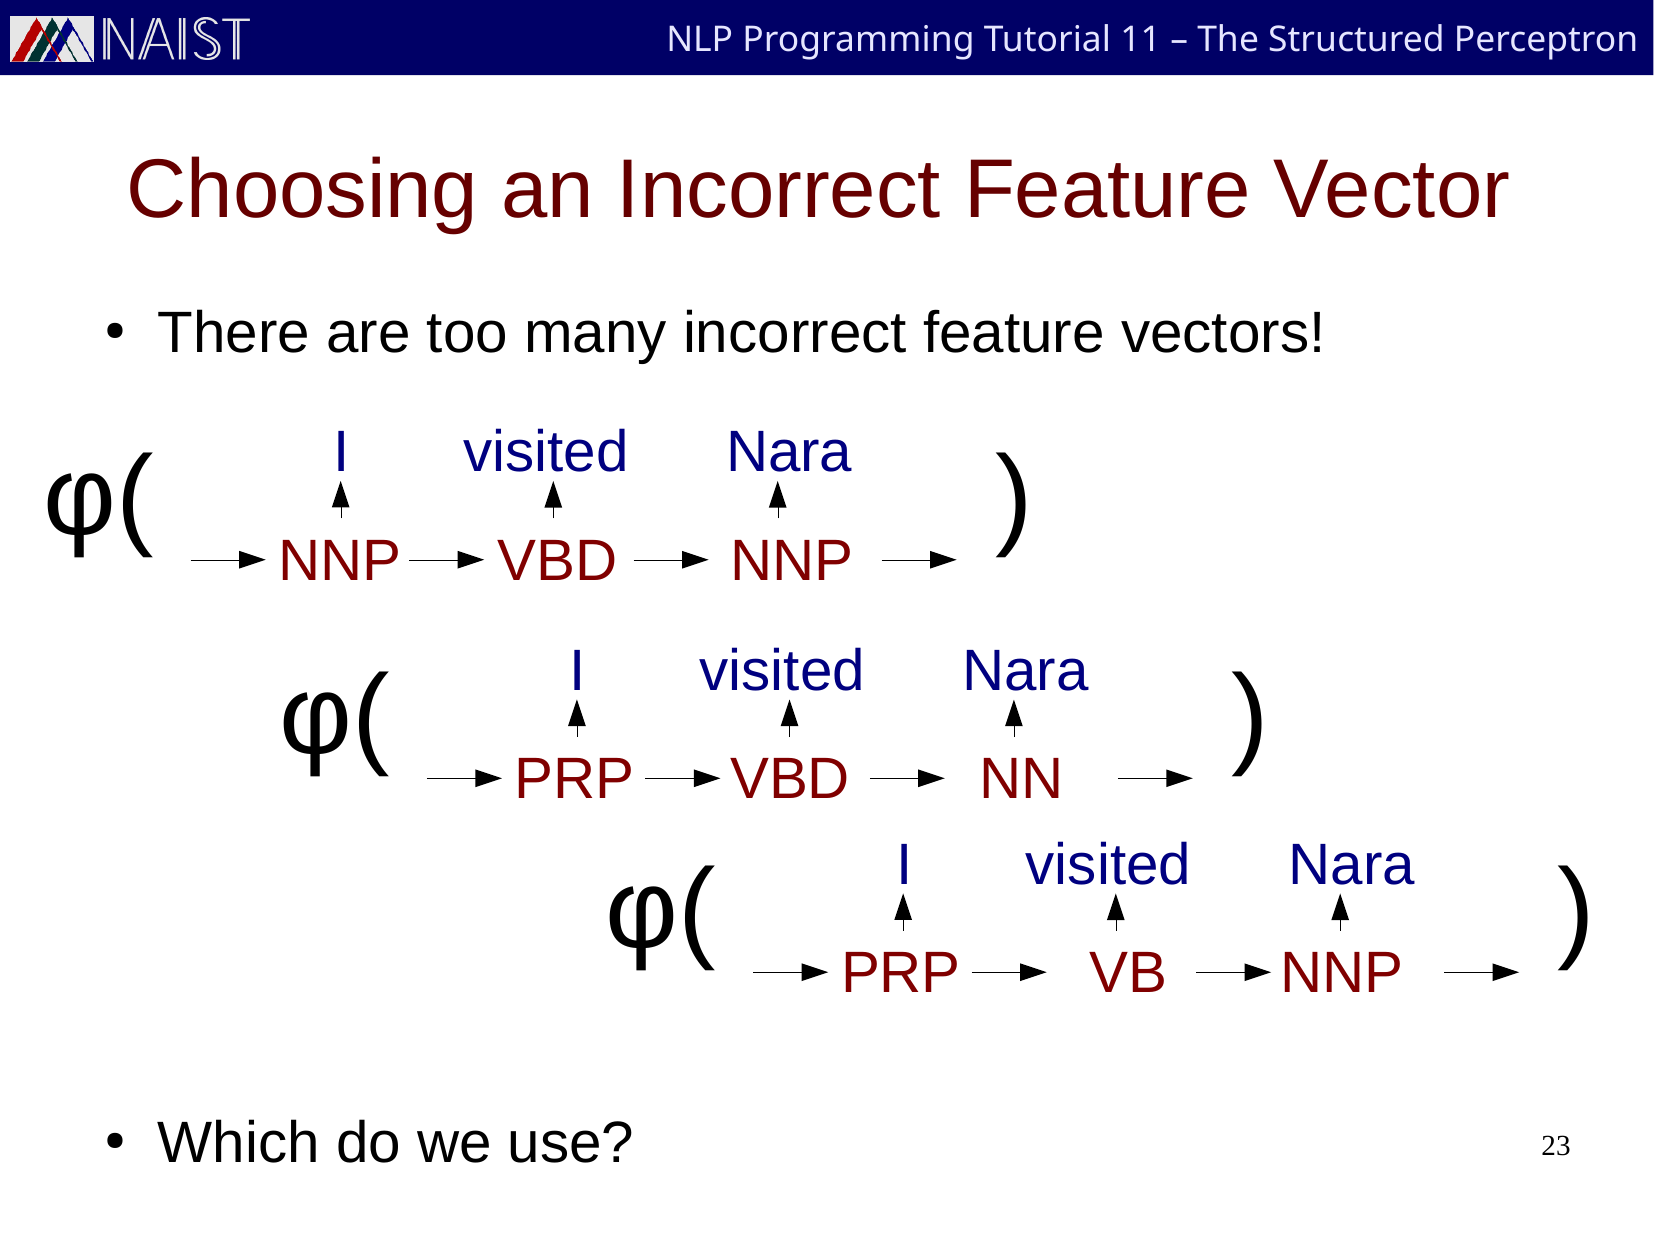

# Choosing an Incorrect Feature Vector
There are too many incorrect feature vectors!
Which do we use?
I visited Nara
φ( )
NNP VBD NNP
I visited Nara
φ( )
PRP VBD NN
I visited Nara
φ( )
PRP VB NNP
23